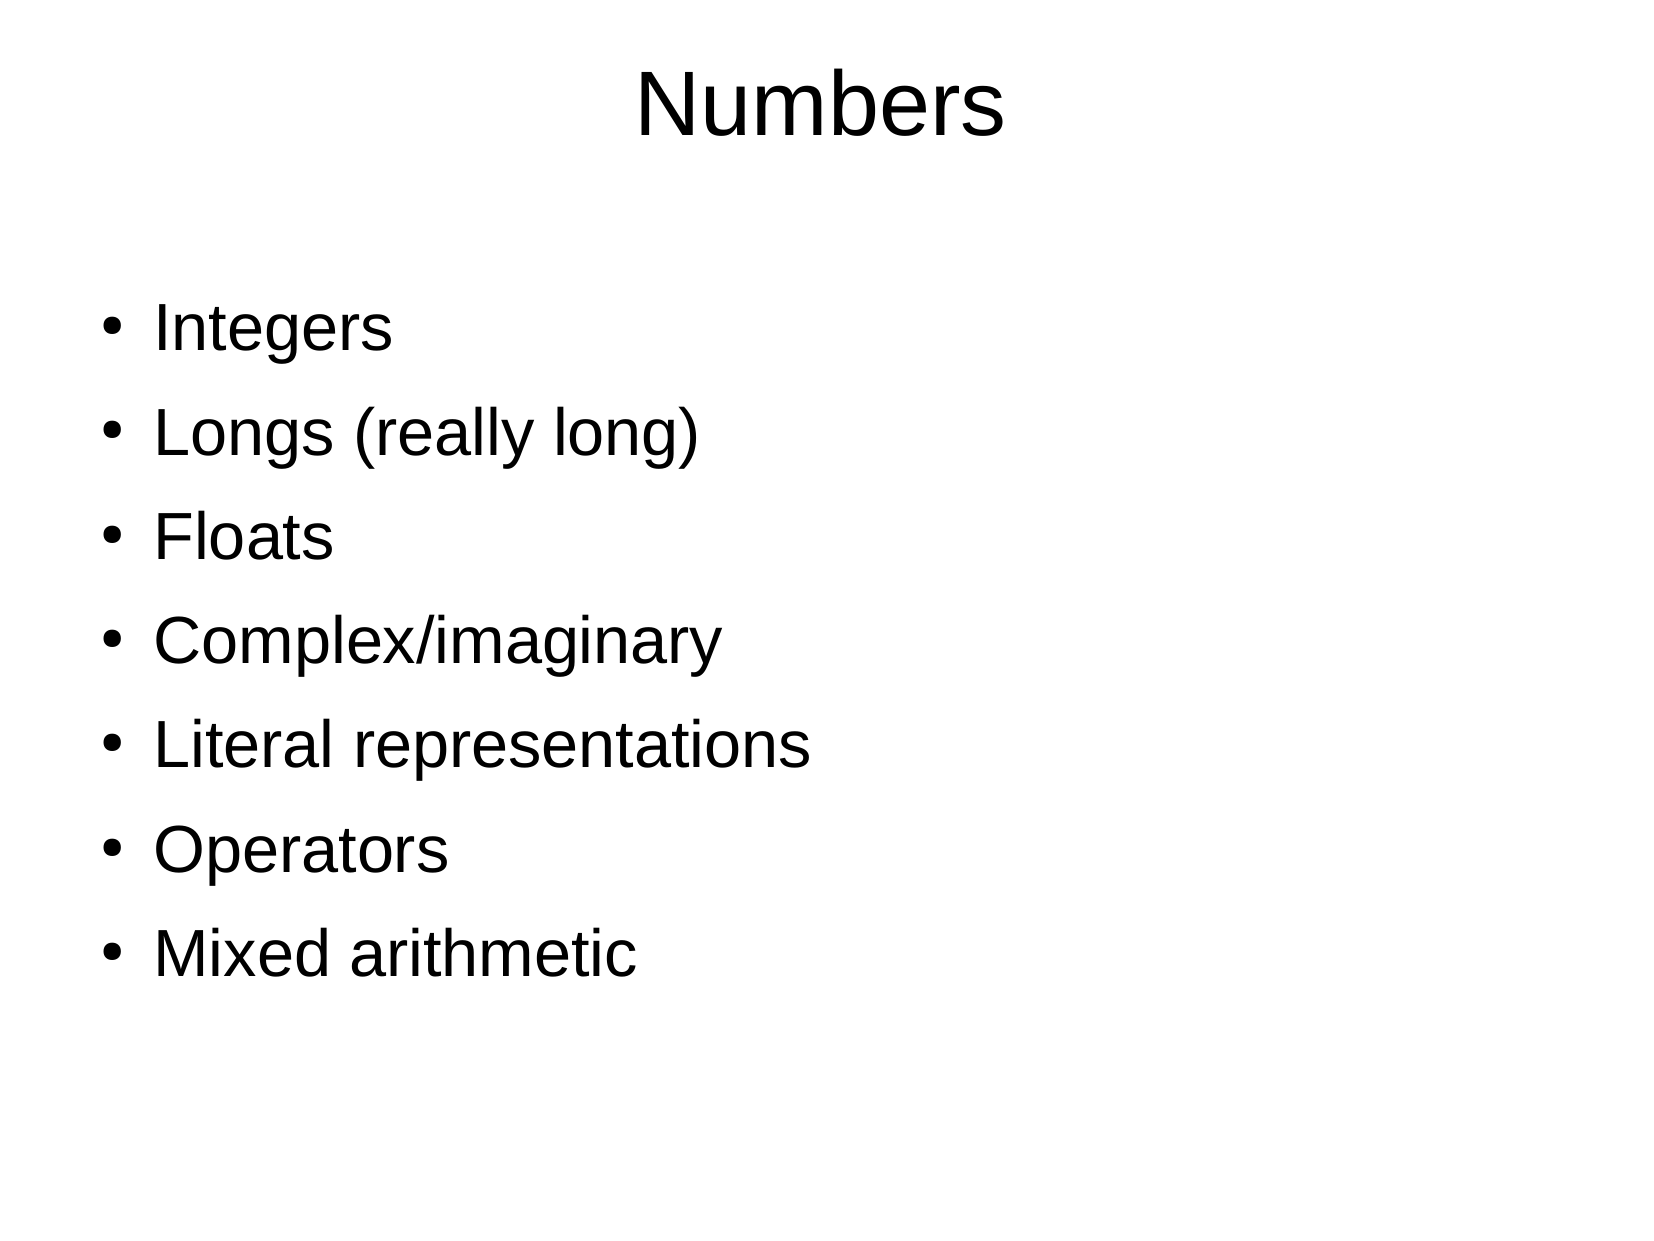

# Numbers
Integers
Longs (really long)
Floats
Complex/imaginary
Literal representations
Operators
Mixed arithmetic